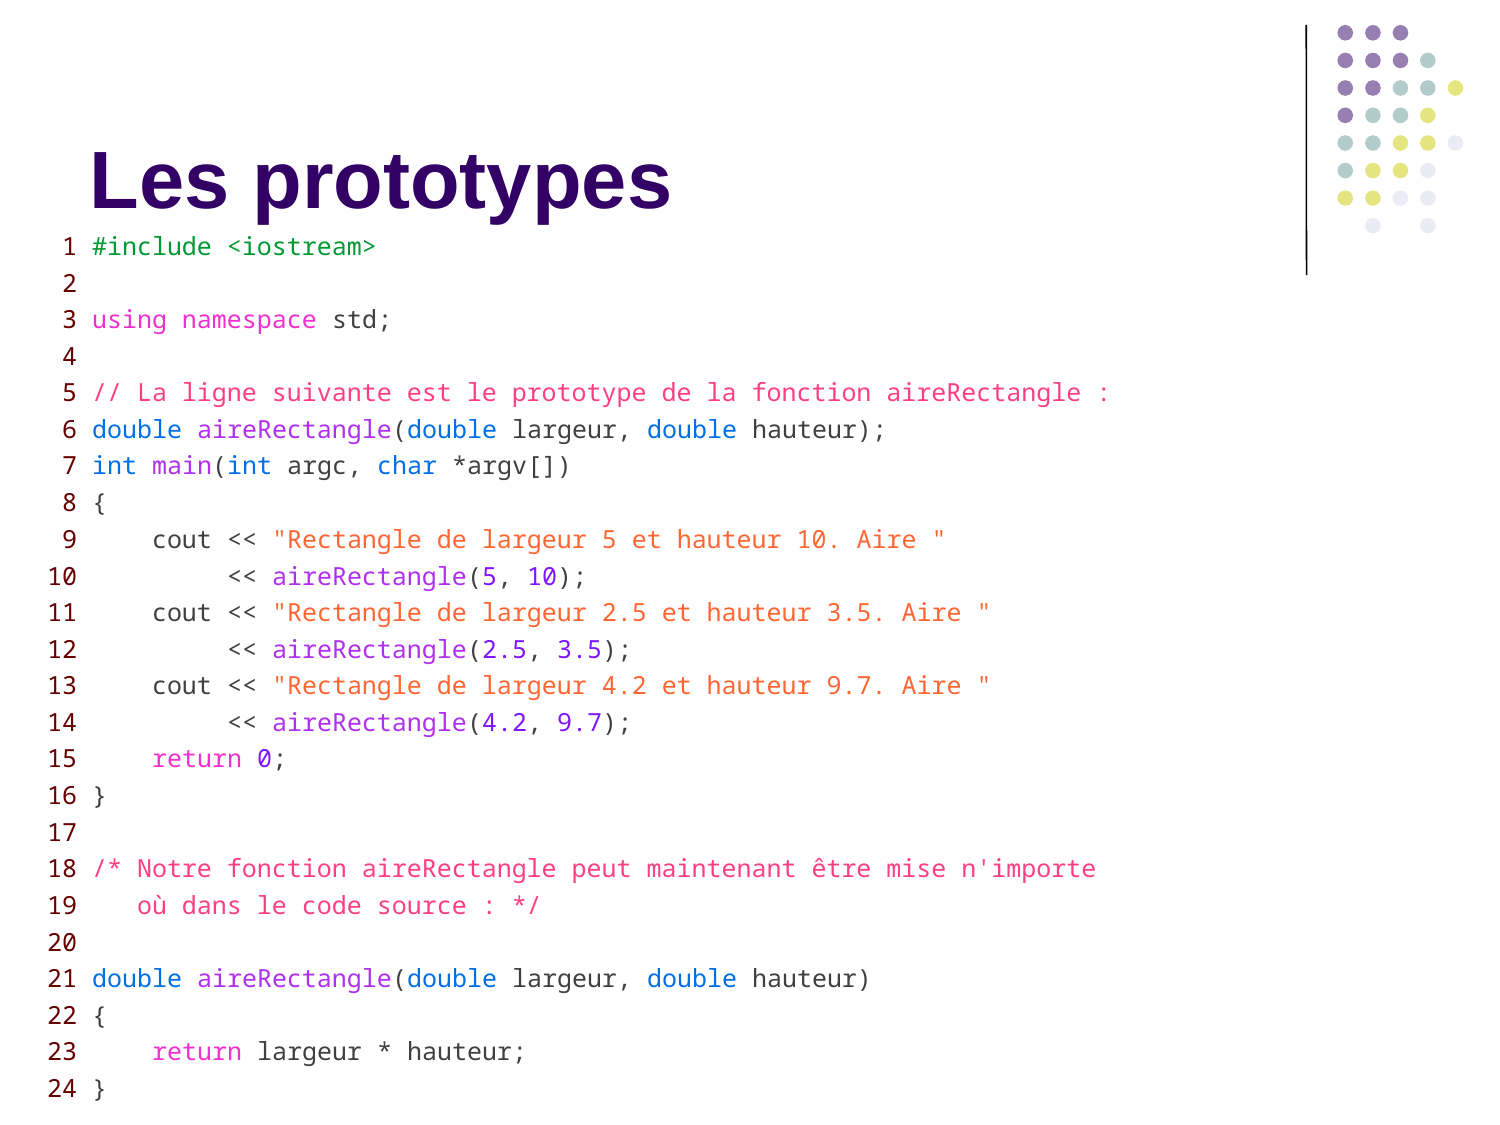

# Les prototypes
 1 #include <iostream>
 2
 3 using namespace std;
 4
 5 // La ligne suivante est le prototype de la fonction aireRectangle :
 6 double aireRectangle(double largeur, double hauteur);
 7 int main(int argc, char *argv[])
 8 {
 9 cout << "Rectangle de largeur 5 et hauteur 10. Aire "
10 << aireRectangle(5, 10);
11 cout << "Rectangle de largeur 2.5 et hauteur 3.5. Aire "
12 << aireRectangle(2.5, 3.5);
13 cout << "Rectangle de largeur 4.2 et hauteur 9.7. Aire "
14 << aireRectangle(4.2, 9.7);
15 return 0;
16 }
17
18 /* Notre fonction aireRectangle peut maintenant être mise n'importe
19 où dans le code source : */
20
21 double aireRectangle(double largeur, double hauteur)
22 {
23 return largeur * hauteur;
24 }